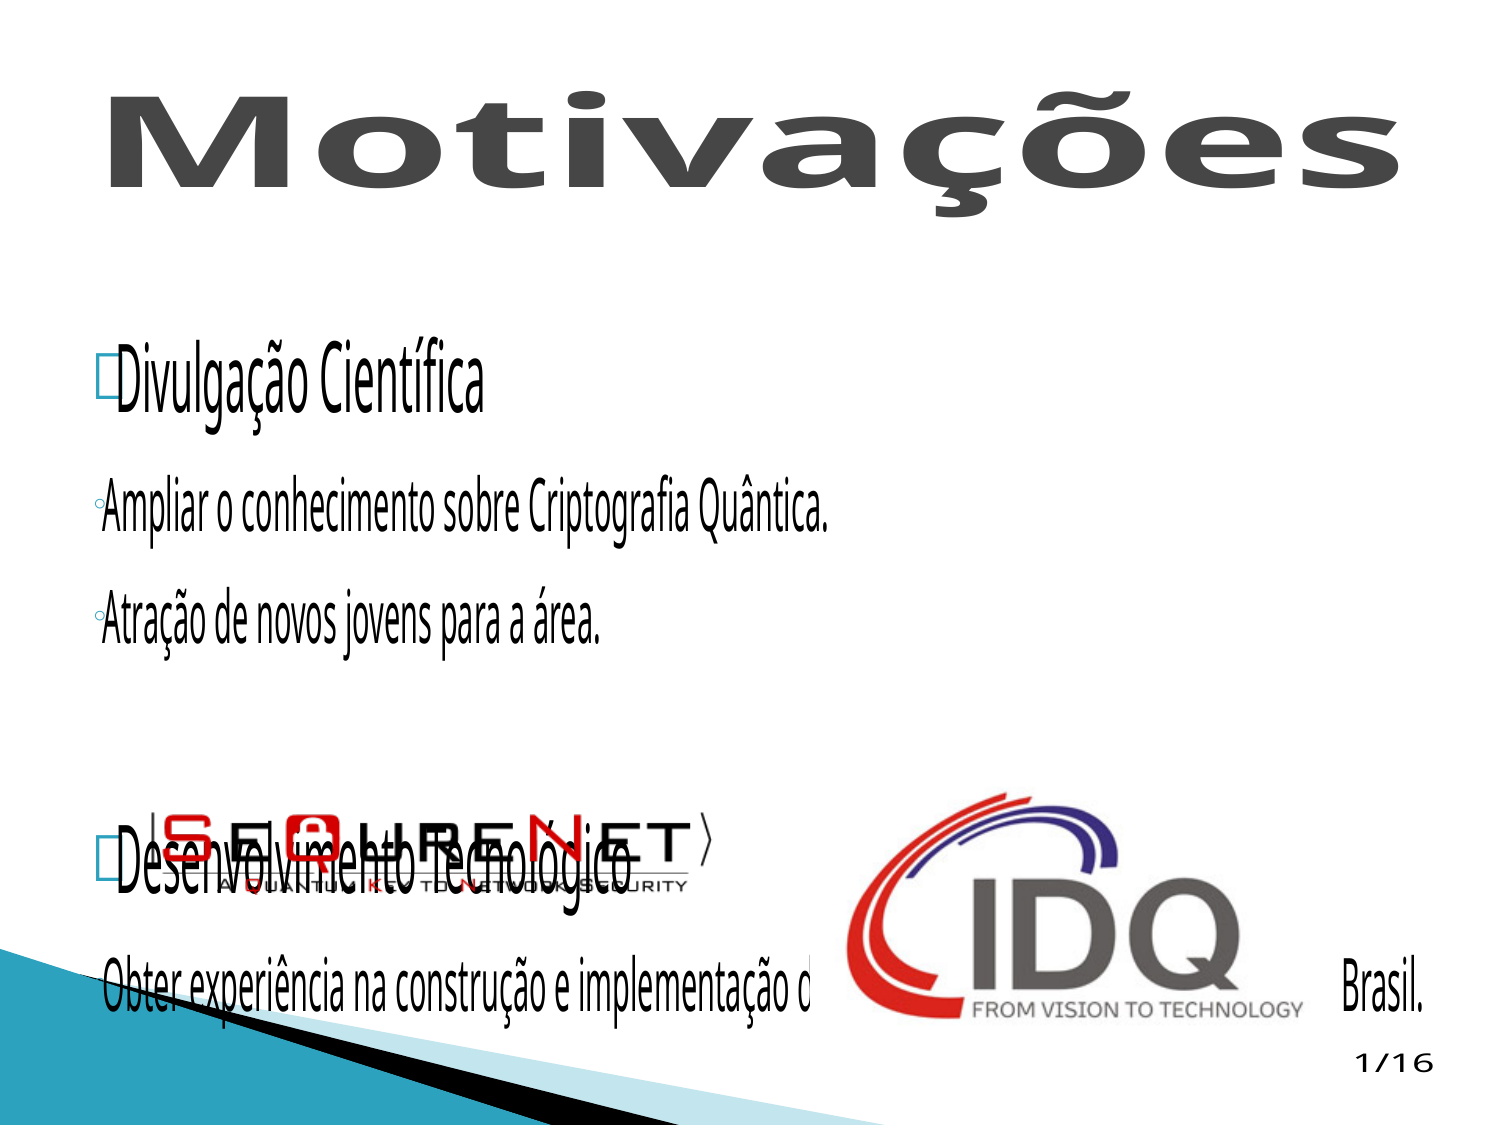

Motivações
Divulgação Científica
Ampliar o conhecimento sobre Criptografia Quântica.
Atração de novos jovens para a área.
Desenvolvimento Tecnológico
Obter experiência na construção e implementação de sistemas de criptografia quântica no Brasil.
1/16